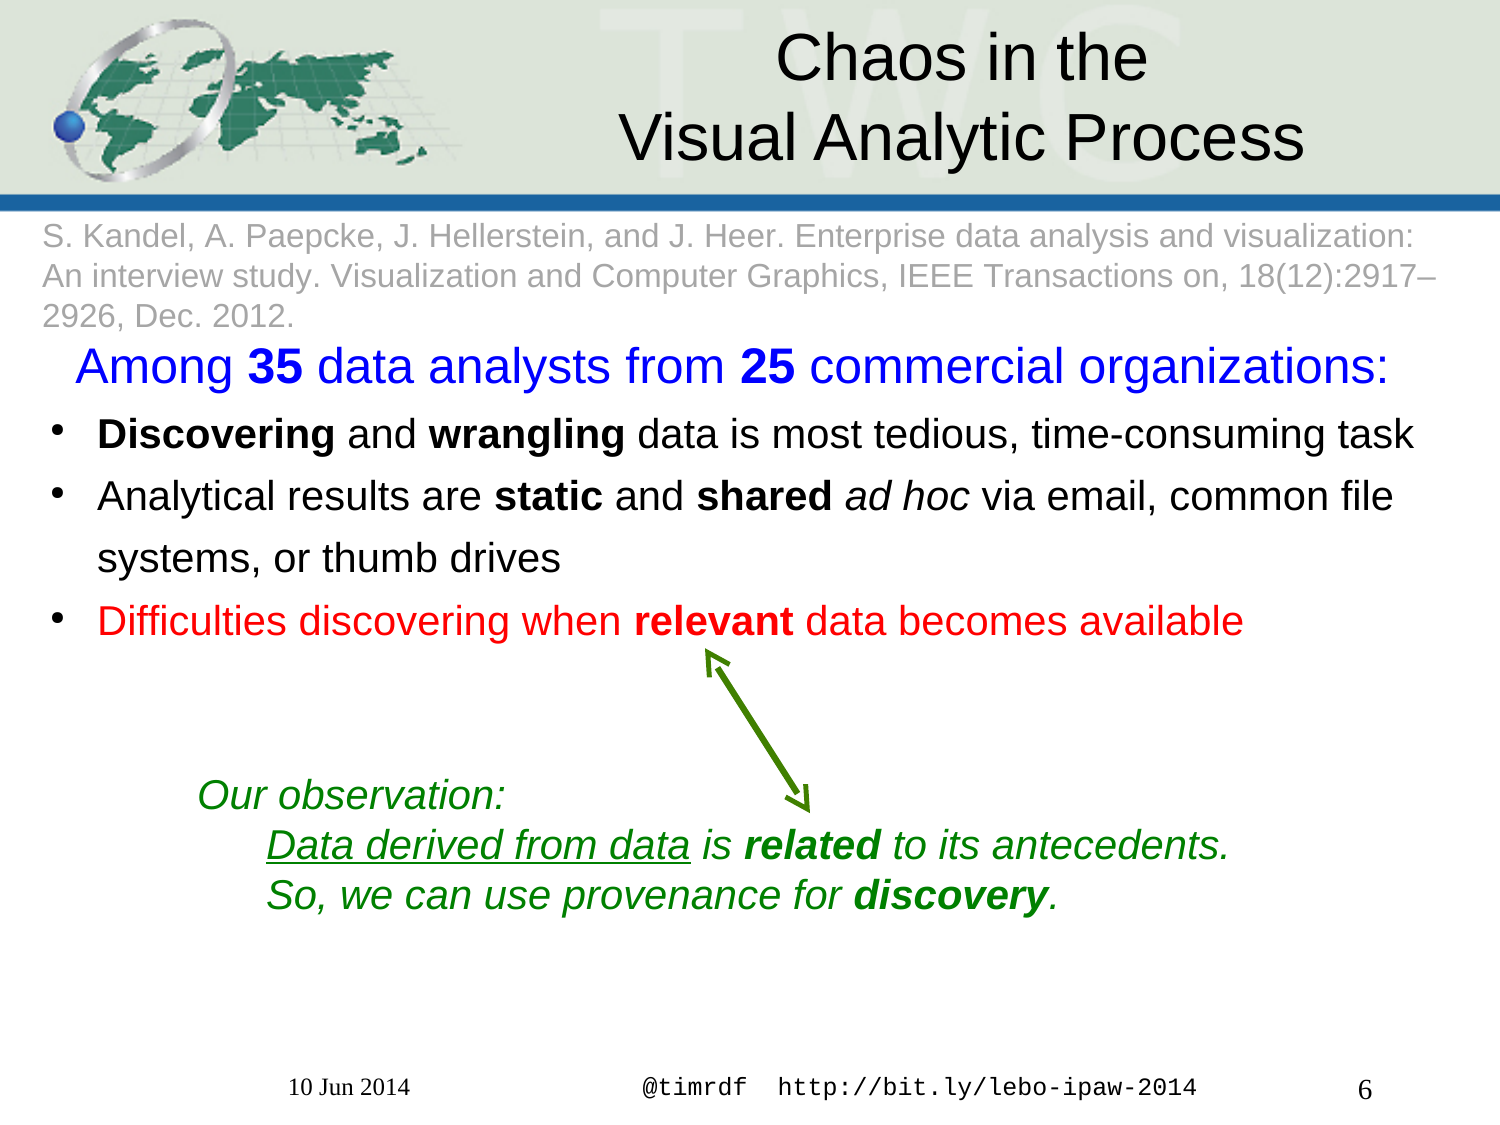

# Chaos in the Visual Analytic Process
S. Kandel, A. Paepcke, J. Hellerstein, and J. Heer. Enterprise data analysis and visualization: An interview study. Visualization and Computer Graphics, IEEE Transactions on, 18(12):2917–2926, Dec. 2012.
Among 35 data analysts from 25 commercial organizations:
 Discovering and wrangling data is most tedious, time-consuming task
 Analytical results are static and shared ad hoc via email, common file
 systems, or thumb drives
 Difficulties discovering when relevant data becomes available
Our observation:
 Data derived from data is related to its antecedents.
 So, we can use provenance for discovery.
10 Jun 2014
@timrdf http://bit.ly/lebo-ipaw-2014
6